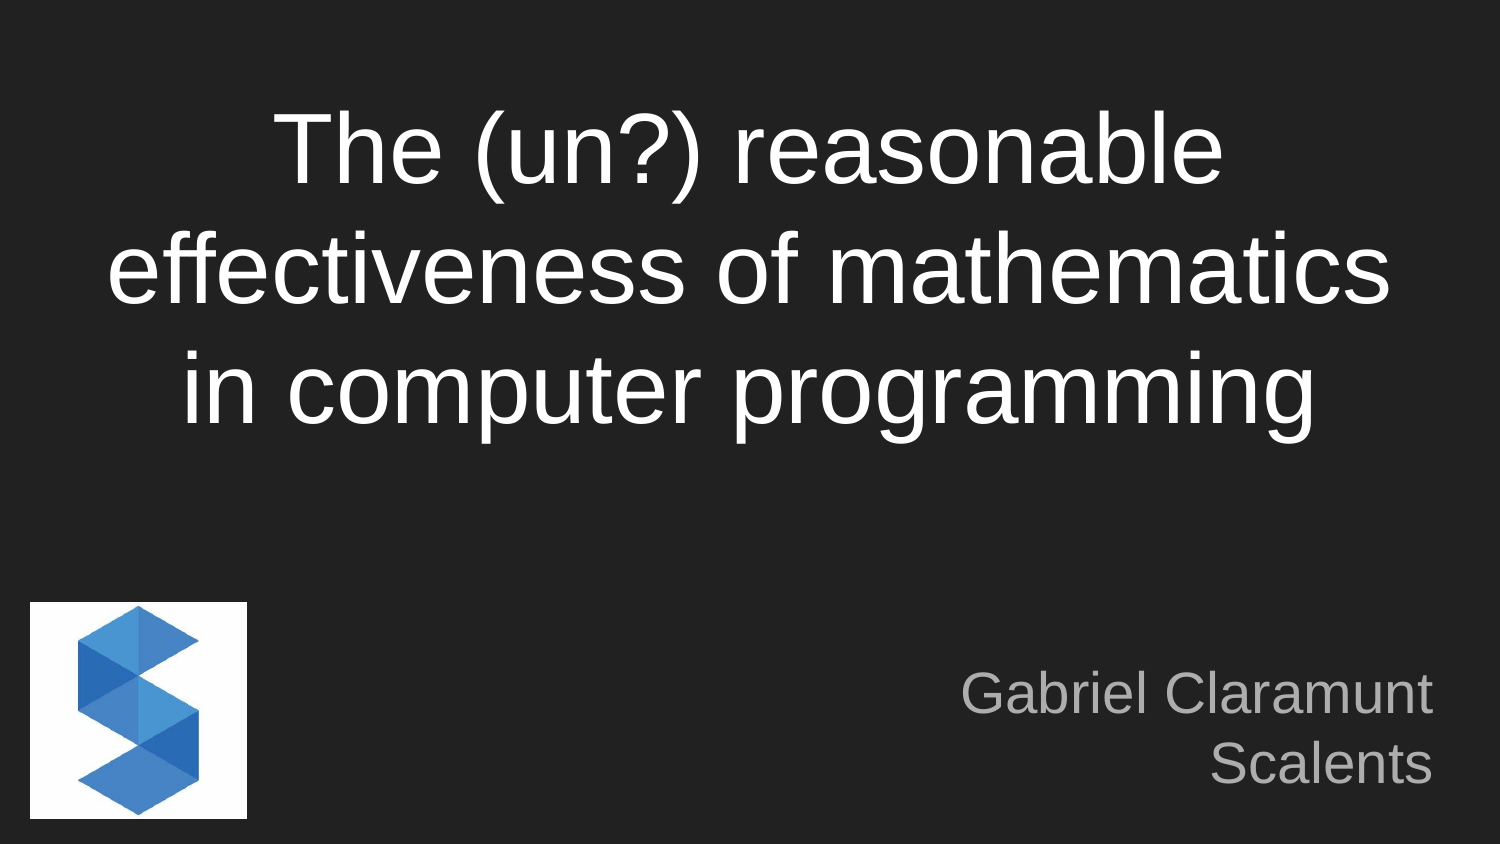

# The (un?) reasonable effectiveness of mathematics in computer programming
Gabriel Claramunt
Scalents